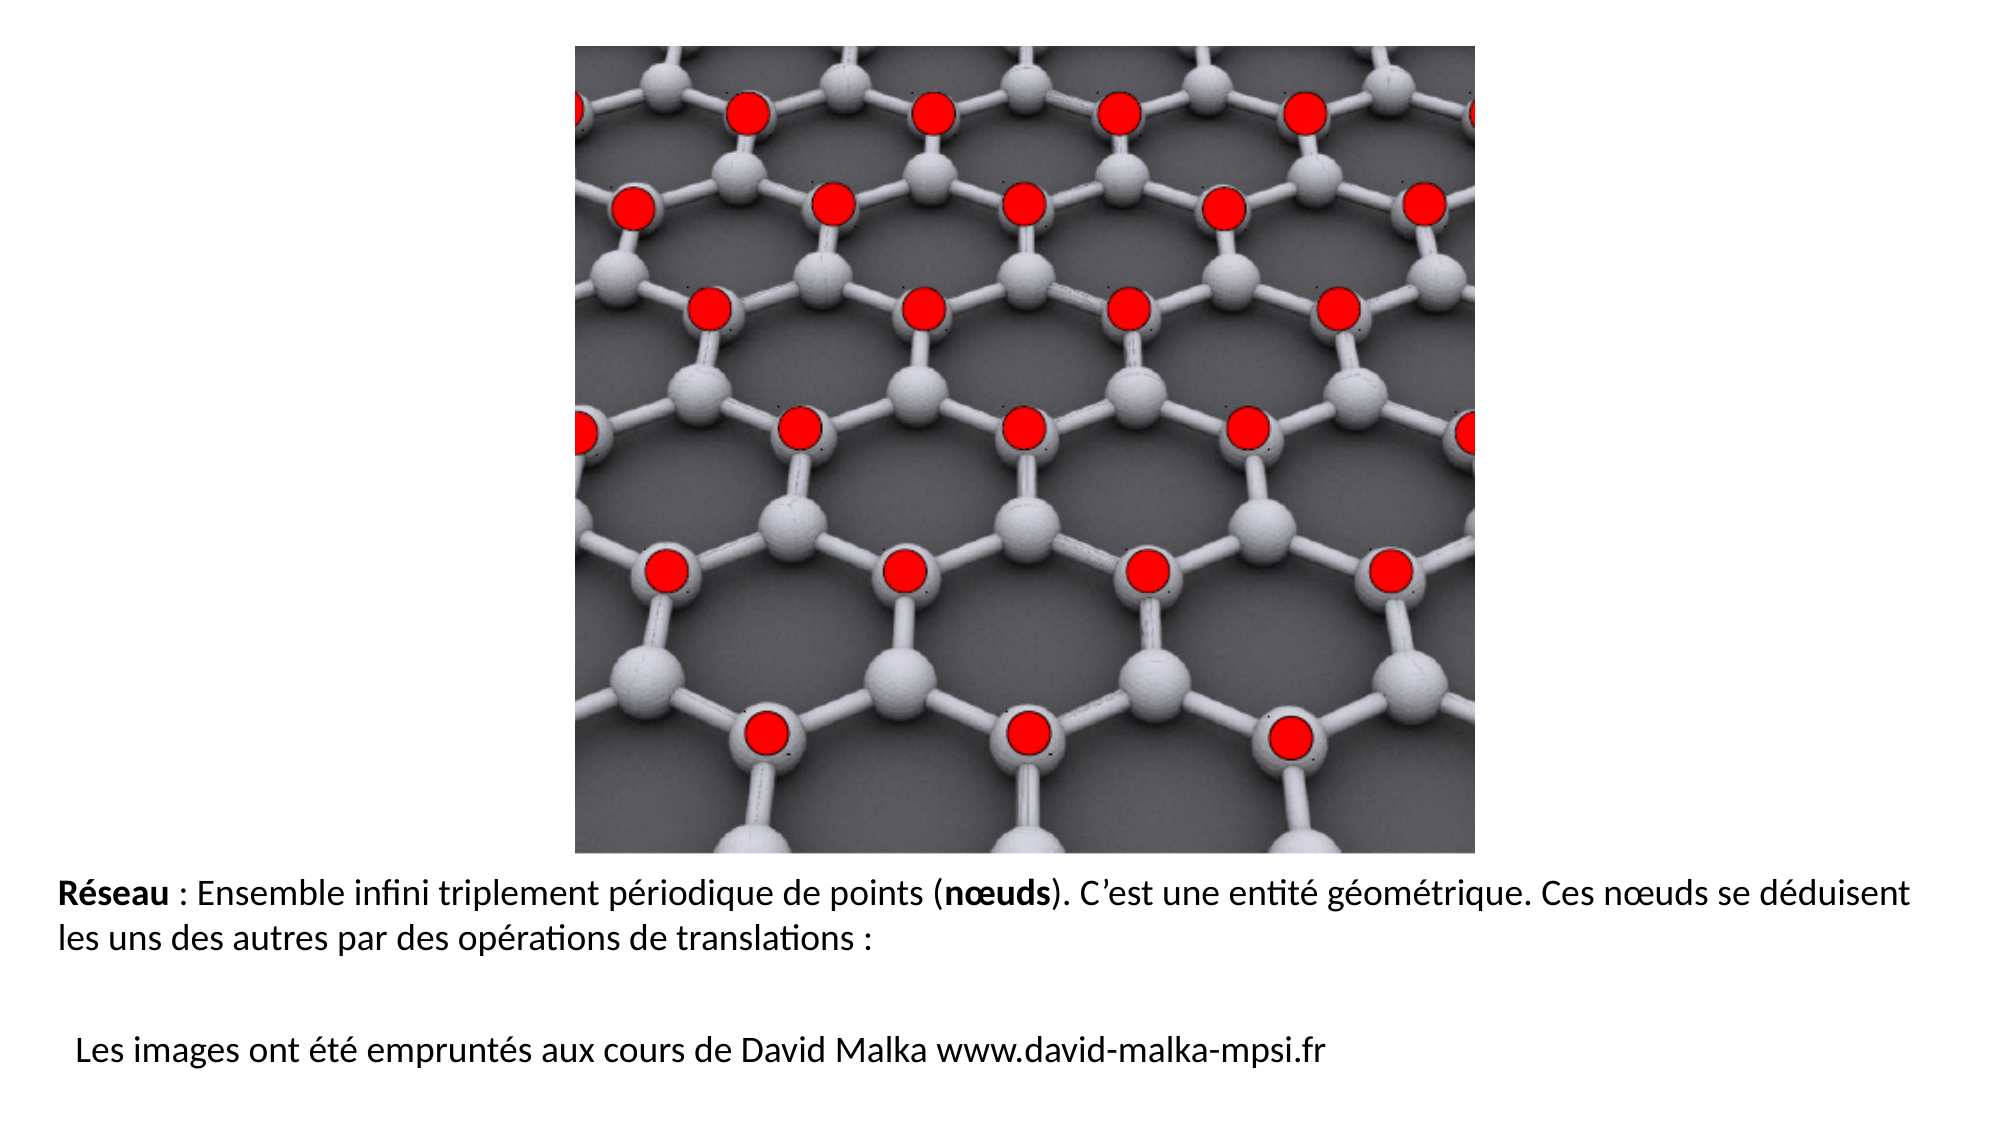

Réseau : Ensemble infini triplement périodique de points (nœuds). C’est une entité géométrique. Ces nœuds se déduisent les uns des autres par des opérations de translations :
Les images ont été empruntés aux cours de David Malka www.david-malka-mpsi.fr